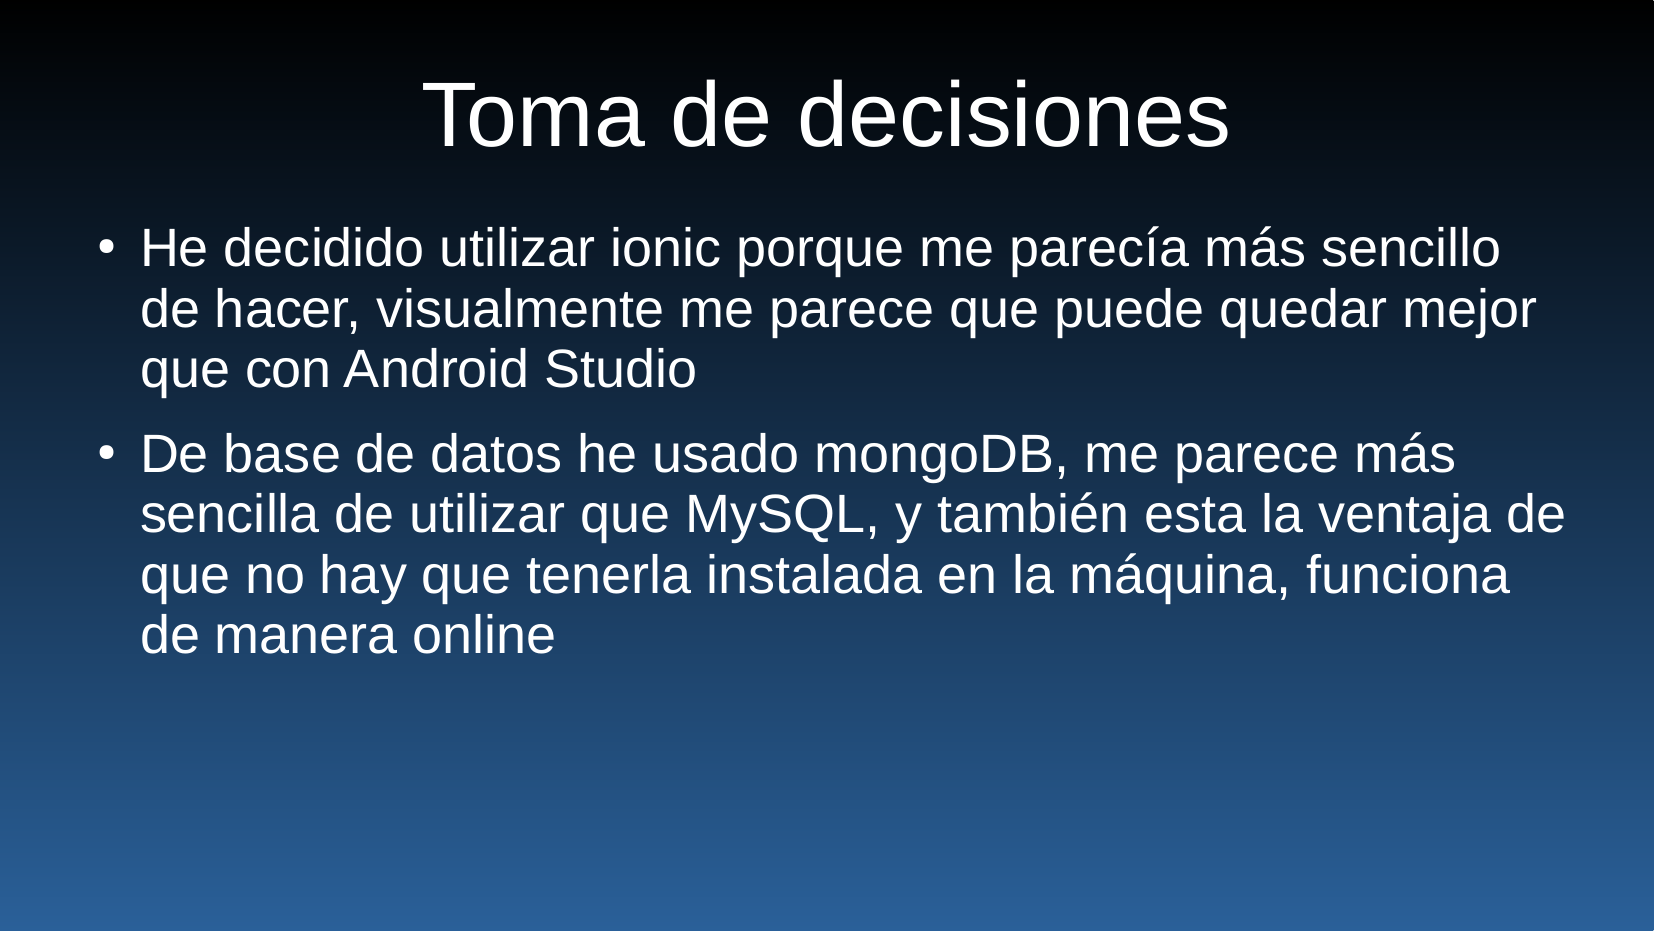

# Toma de decisiones
He decidido utilizar ionic porque me parecía más sencillo de hacer, visualmente me parece que puede quedar mejor que con Android Studio
De base de datos he usado mongoDB, me parece más sencilla de utilizar que MySQL, y también esta la ventaja de que no hay que tenerla instalada en la máquina, funciona de manera online